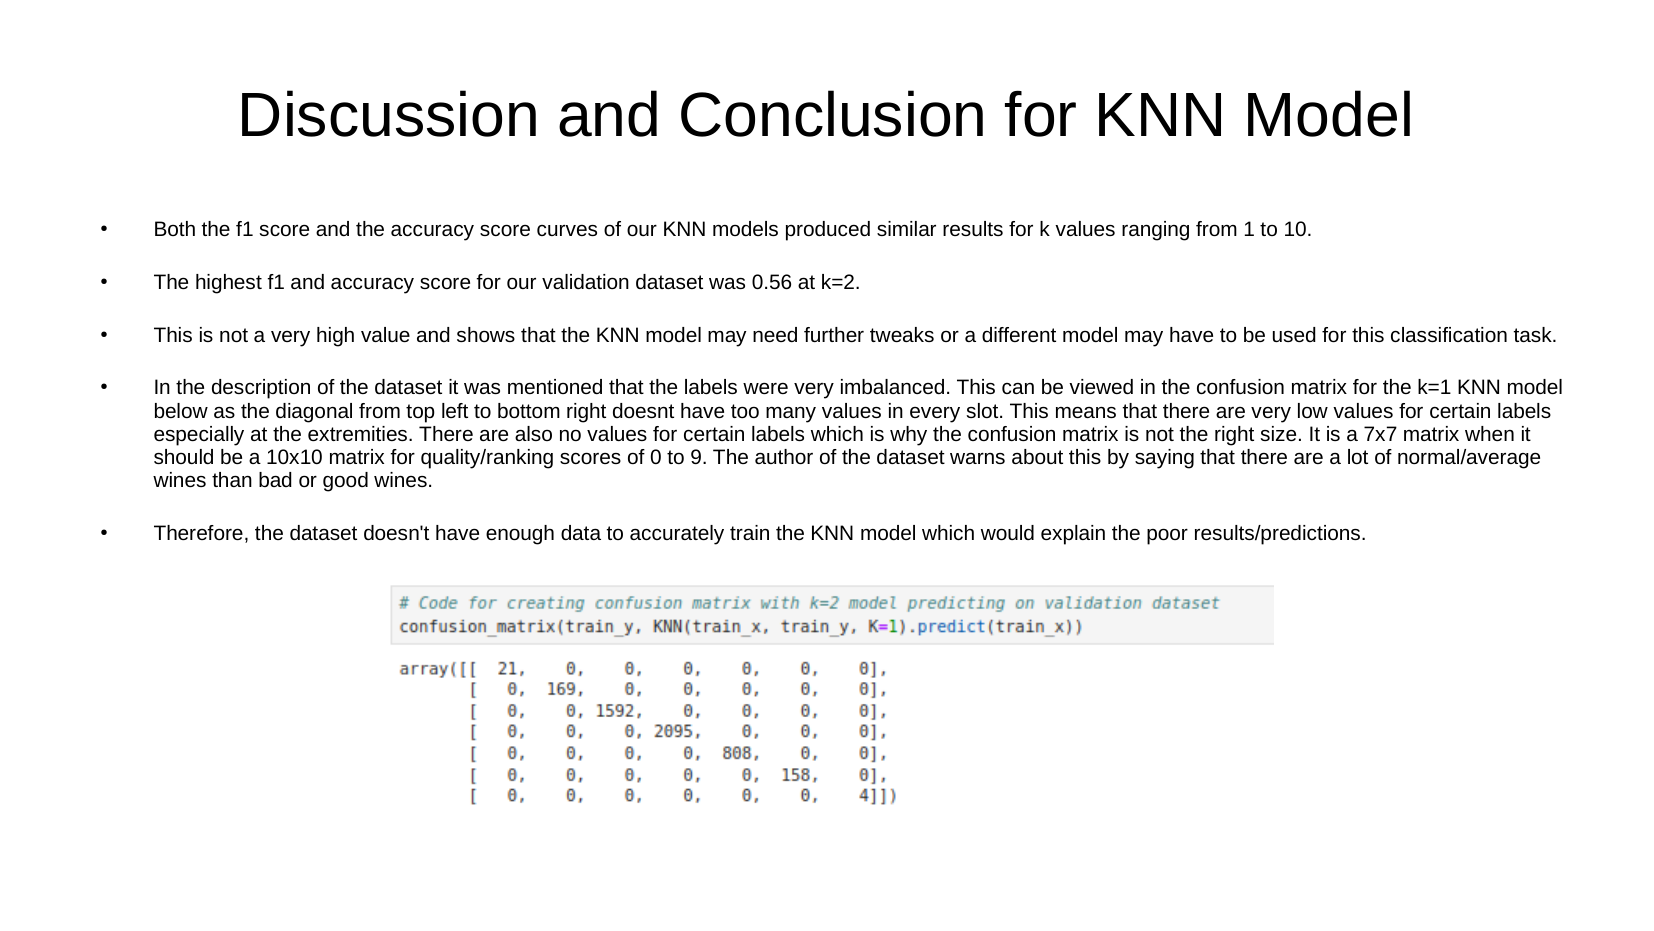

# Discussion and Conclusion for KNN Model
Both the f1 score and the accuracy score curves of our KNN models produced similar results for k values ranging from 1 to 10.
The highest f1 and accuracy score for our validation dataset was 0.56 at k=2.
This is not a very high value and shows that the KNN model may need further tweaks or a different model may have to be used for this classification task.
In the description of the dataset it was mentioned that the labels were very imbalanced. This can be viewed in the confusion matrix for the k=1 KNN model below as the diagonal from top left to bottom right doesnt have too many values in every slot. This means that there are very low values for certain labels especially at the extremities. There are also no values for certain labels which is why the confusion matrix is not the right size. It is a 7x7 matrix when it should be a 10x10 matrix for quality/ranking scores of 0 to 9. The author of the dataset warns about this by saying that there are a lot of normal/average wines than bad or good wines.
Therefore, the dataset doesn't have enough data to accurately train the KNN model which would explain the poor results/predictions.